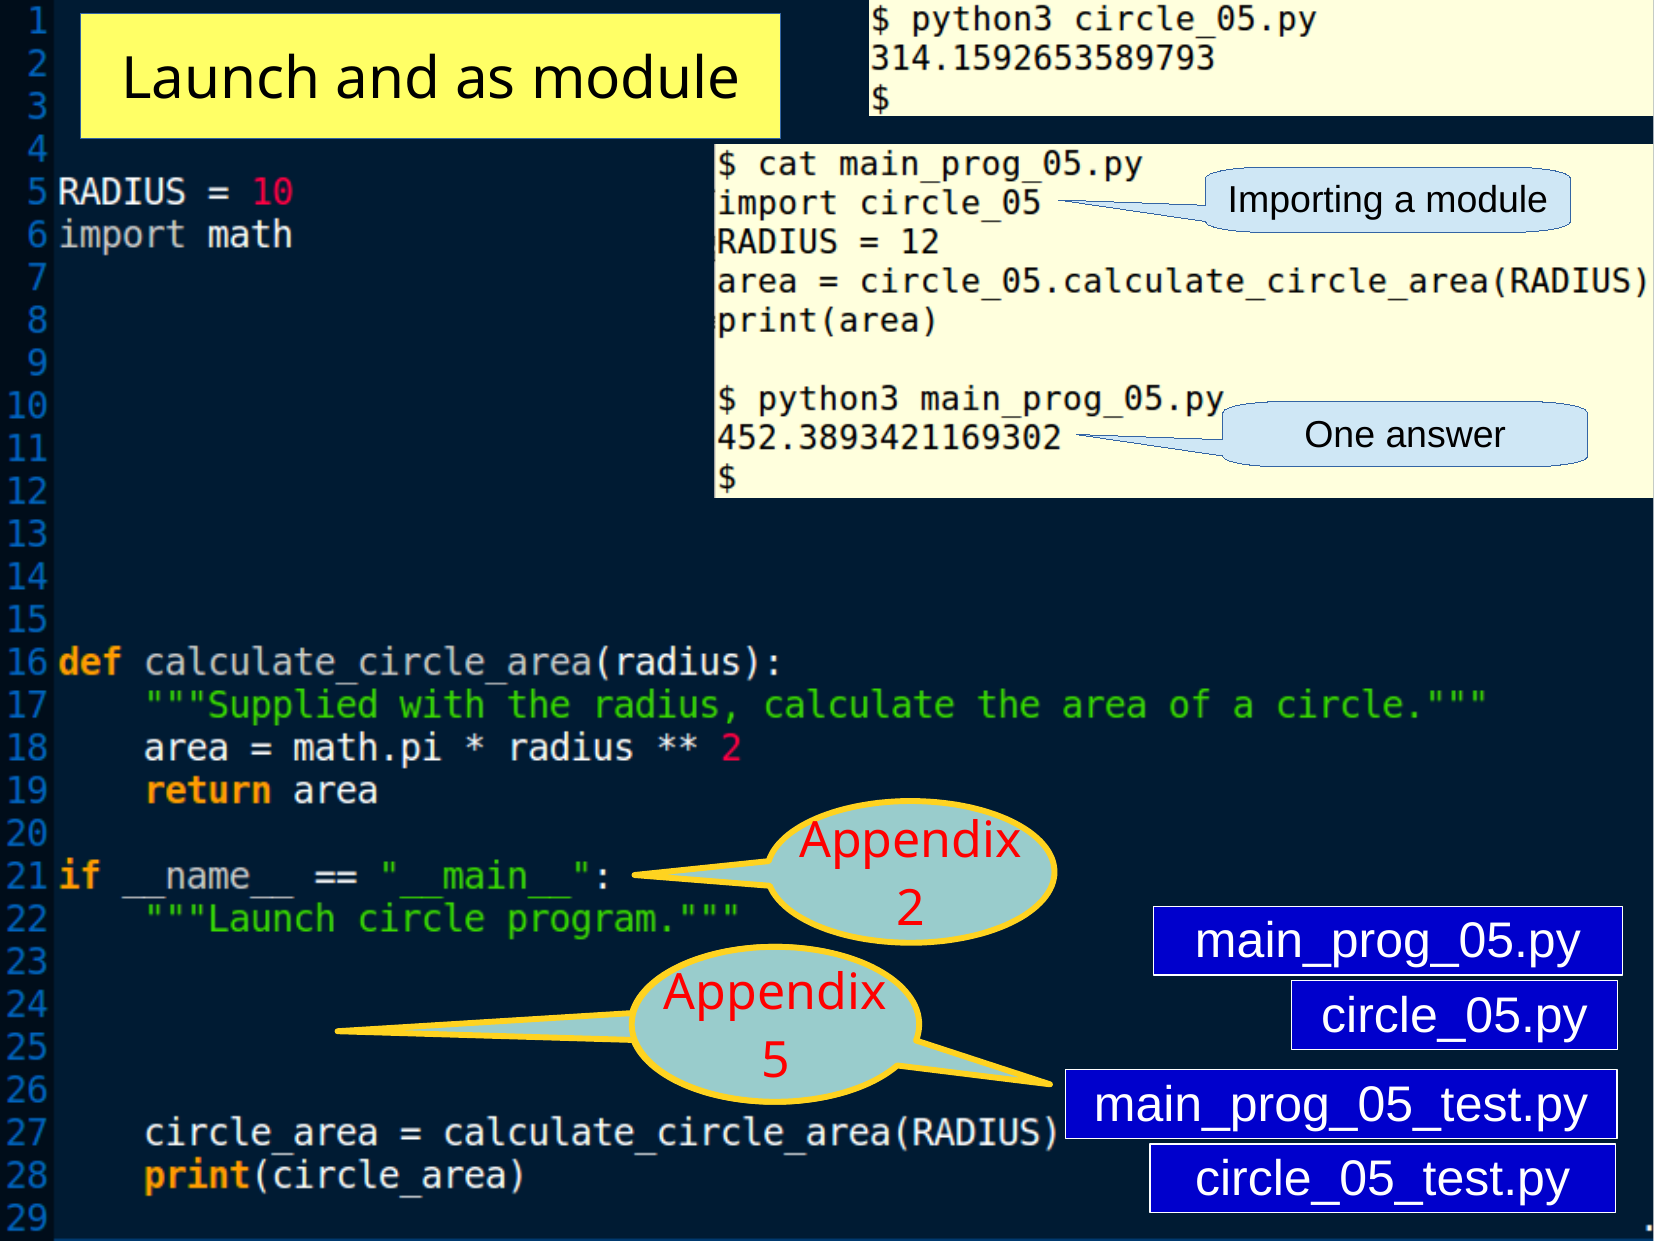

Launch and as module
Importing a module
One answer
Appendix
2
main_prog_05.py
Appendix
5
Appendix
5
circle_05.py
main_prog_05_test.py
circle_05_test.py